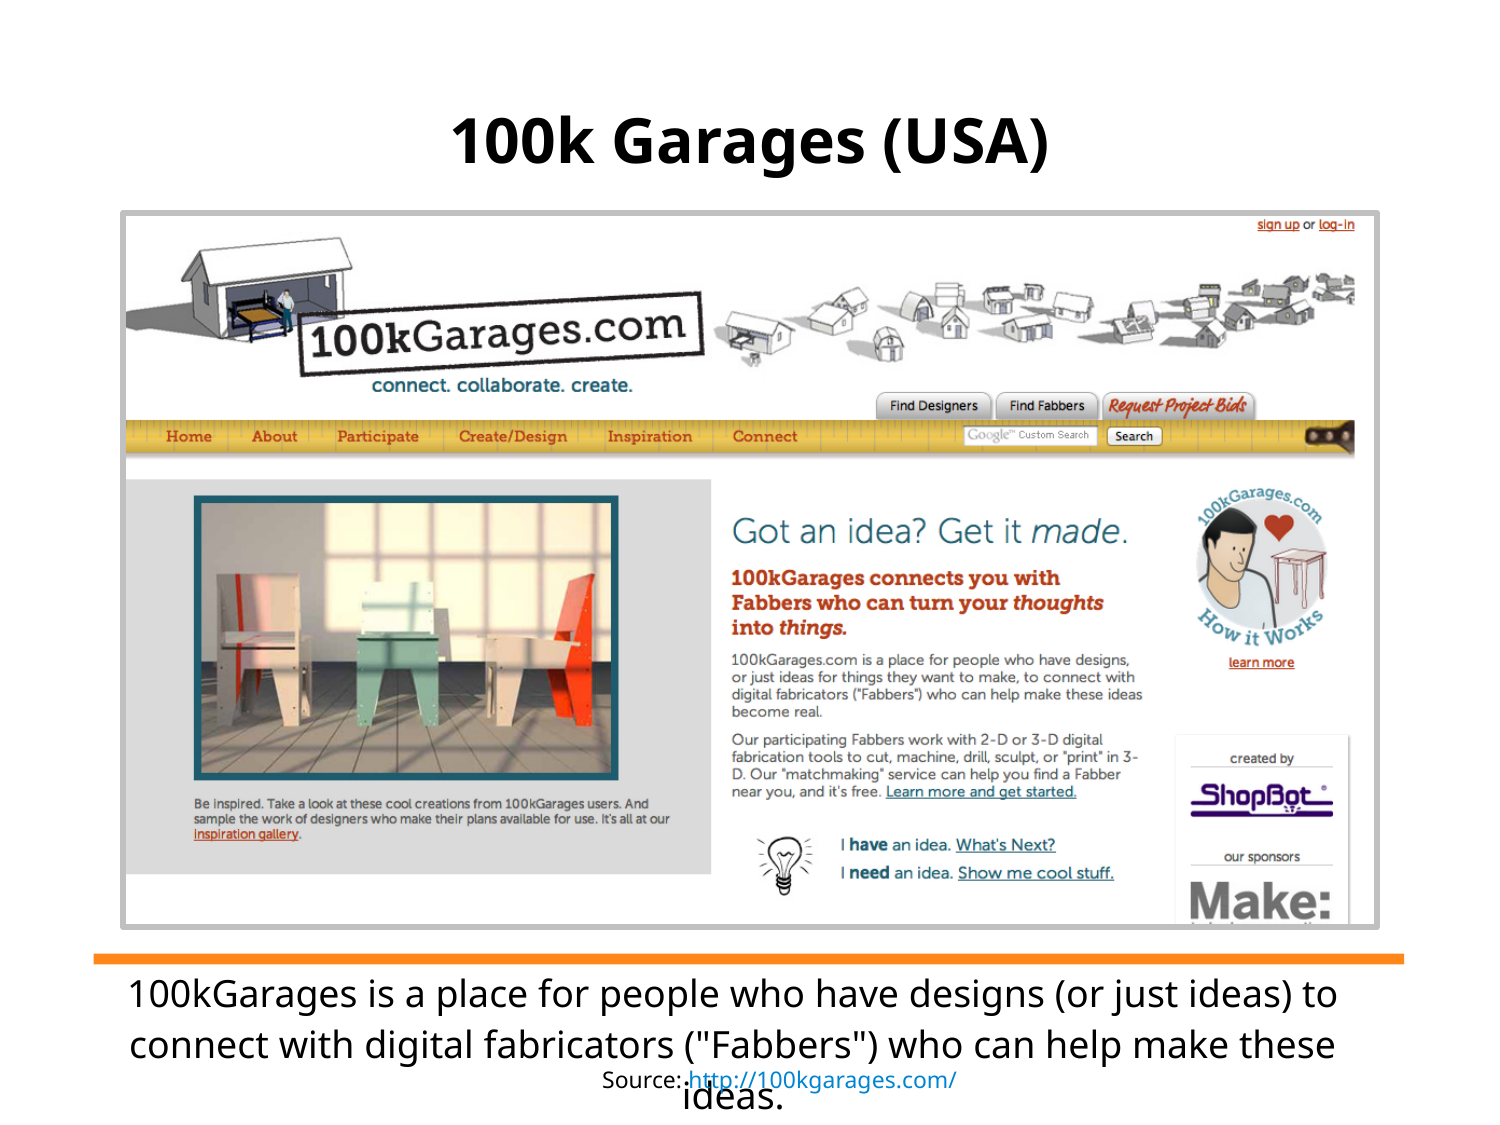

# 100k Garages (USA)
100kGarages is a place for people who have designs (or just ideas) to connect with digital fabricators ("Fabbers") who can help make these ideas.
Source: http://100kgarages.com/